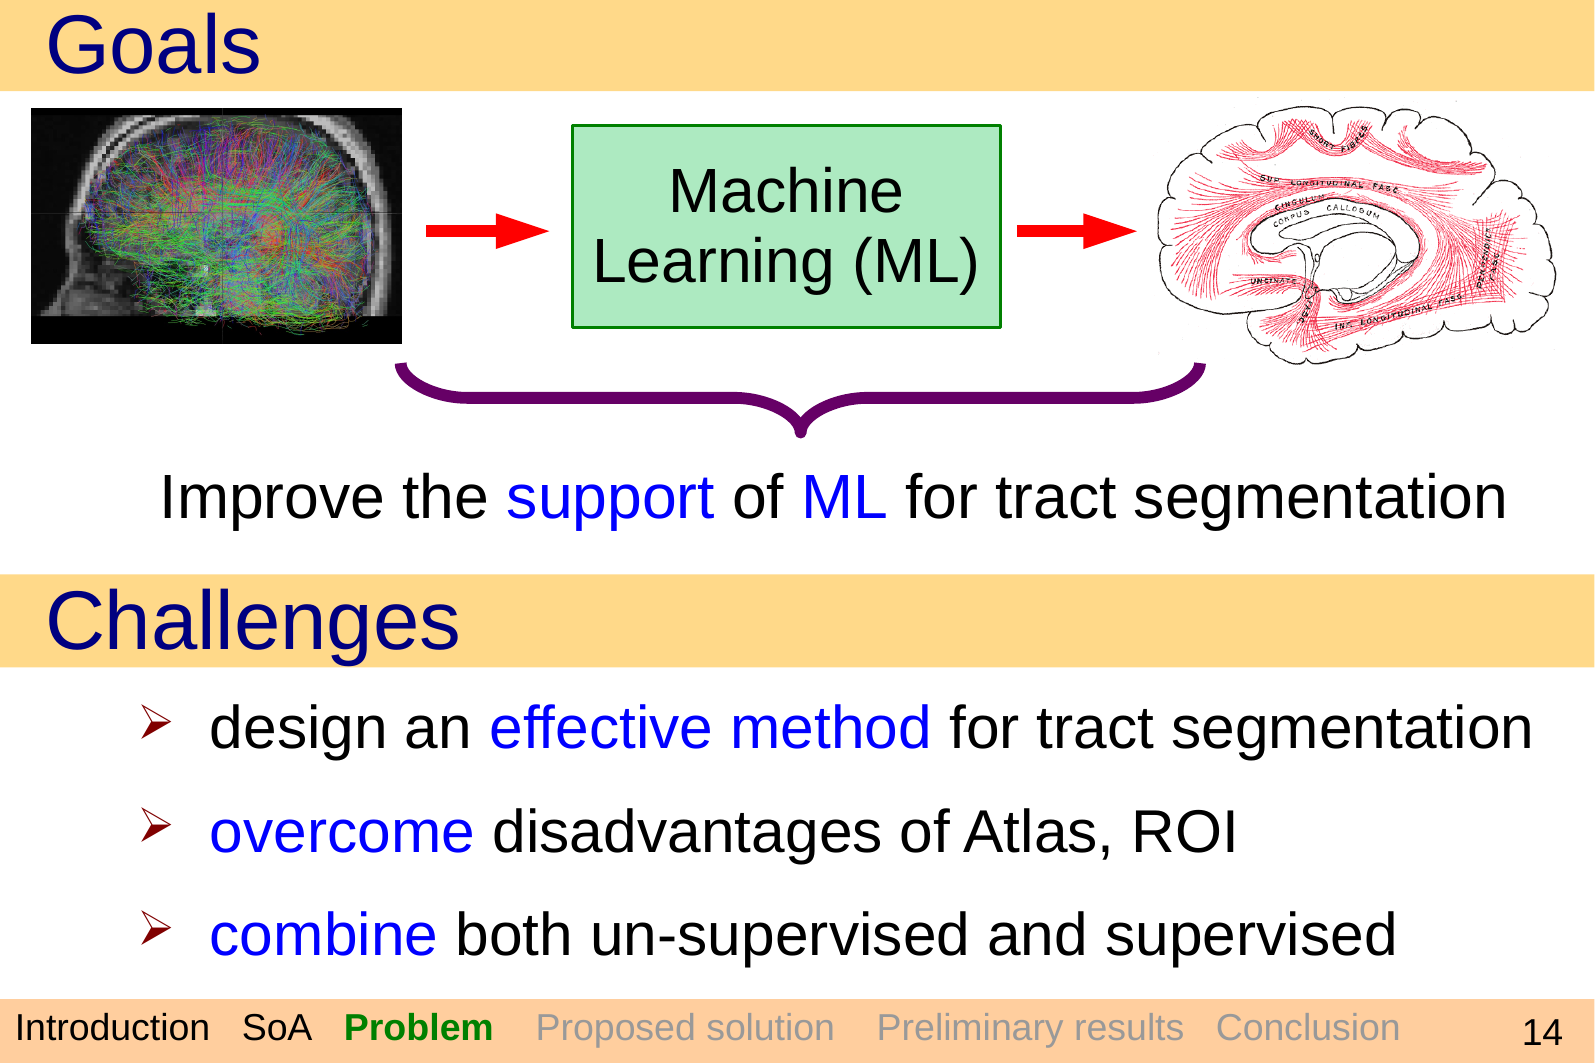

# Goals
Machine Learning (ML)
Improve the support of ML for tract segmentation
Challenges
 design an effective method for tract segmentation
 overcome disadvantages of Atlas, ROI
 combine both un-supervised and supervised
Introduction SoA Problem Proposed solution Preliminary results Conclusion